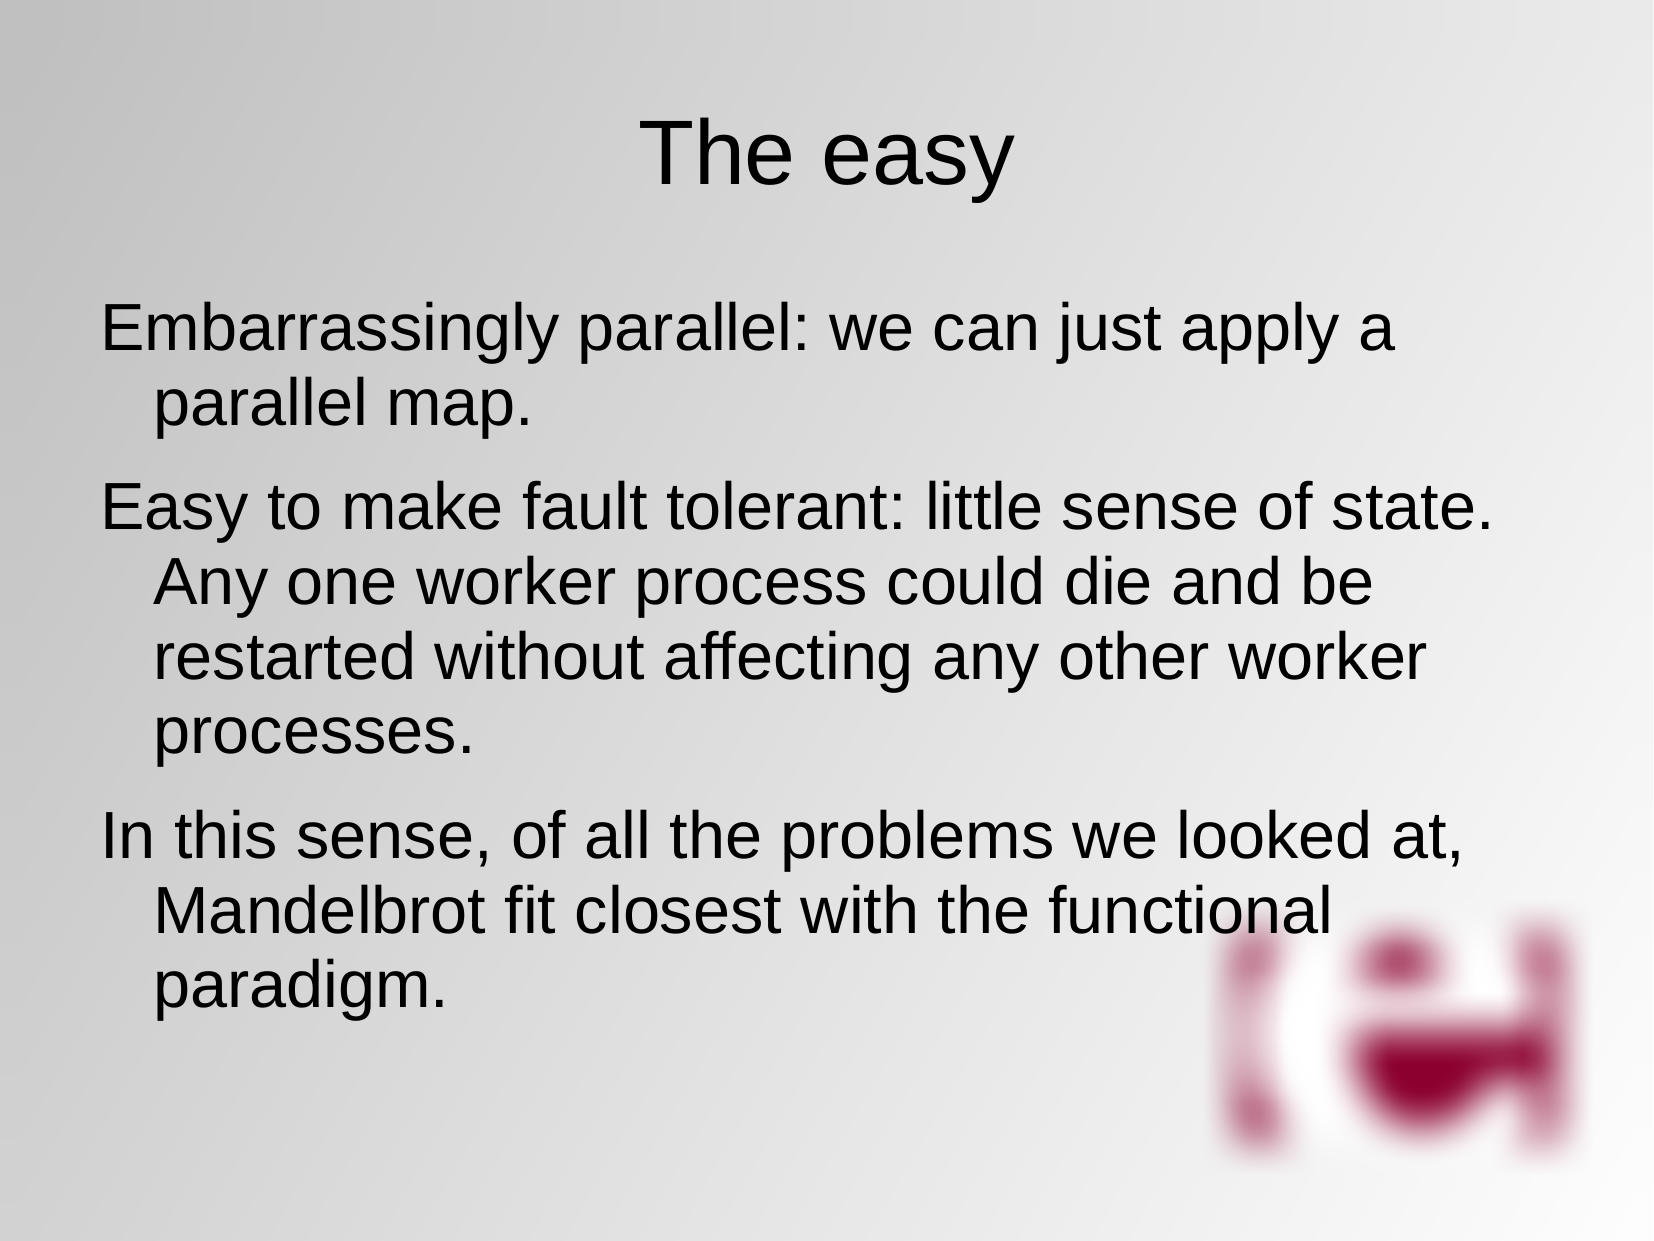

# The easy
Embarrassingly parallel: we can just apply a parallel map.
Easy to make fault tolerant: little sense of state. Any one worker process could die and be restarted without affecting any other worker processes.
In this sense, of all the problems we looked at, Mandelbrot fit closest with the functional paradigm.